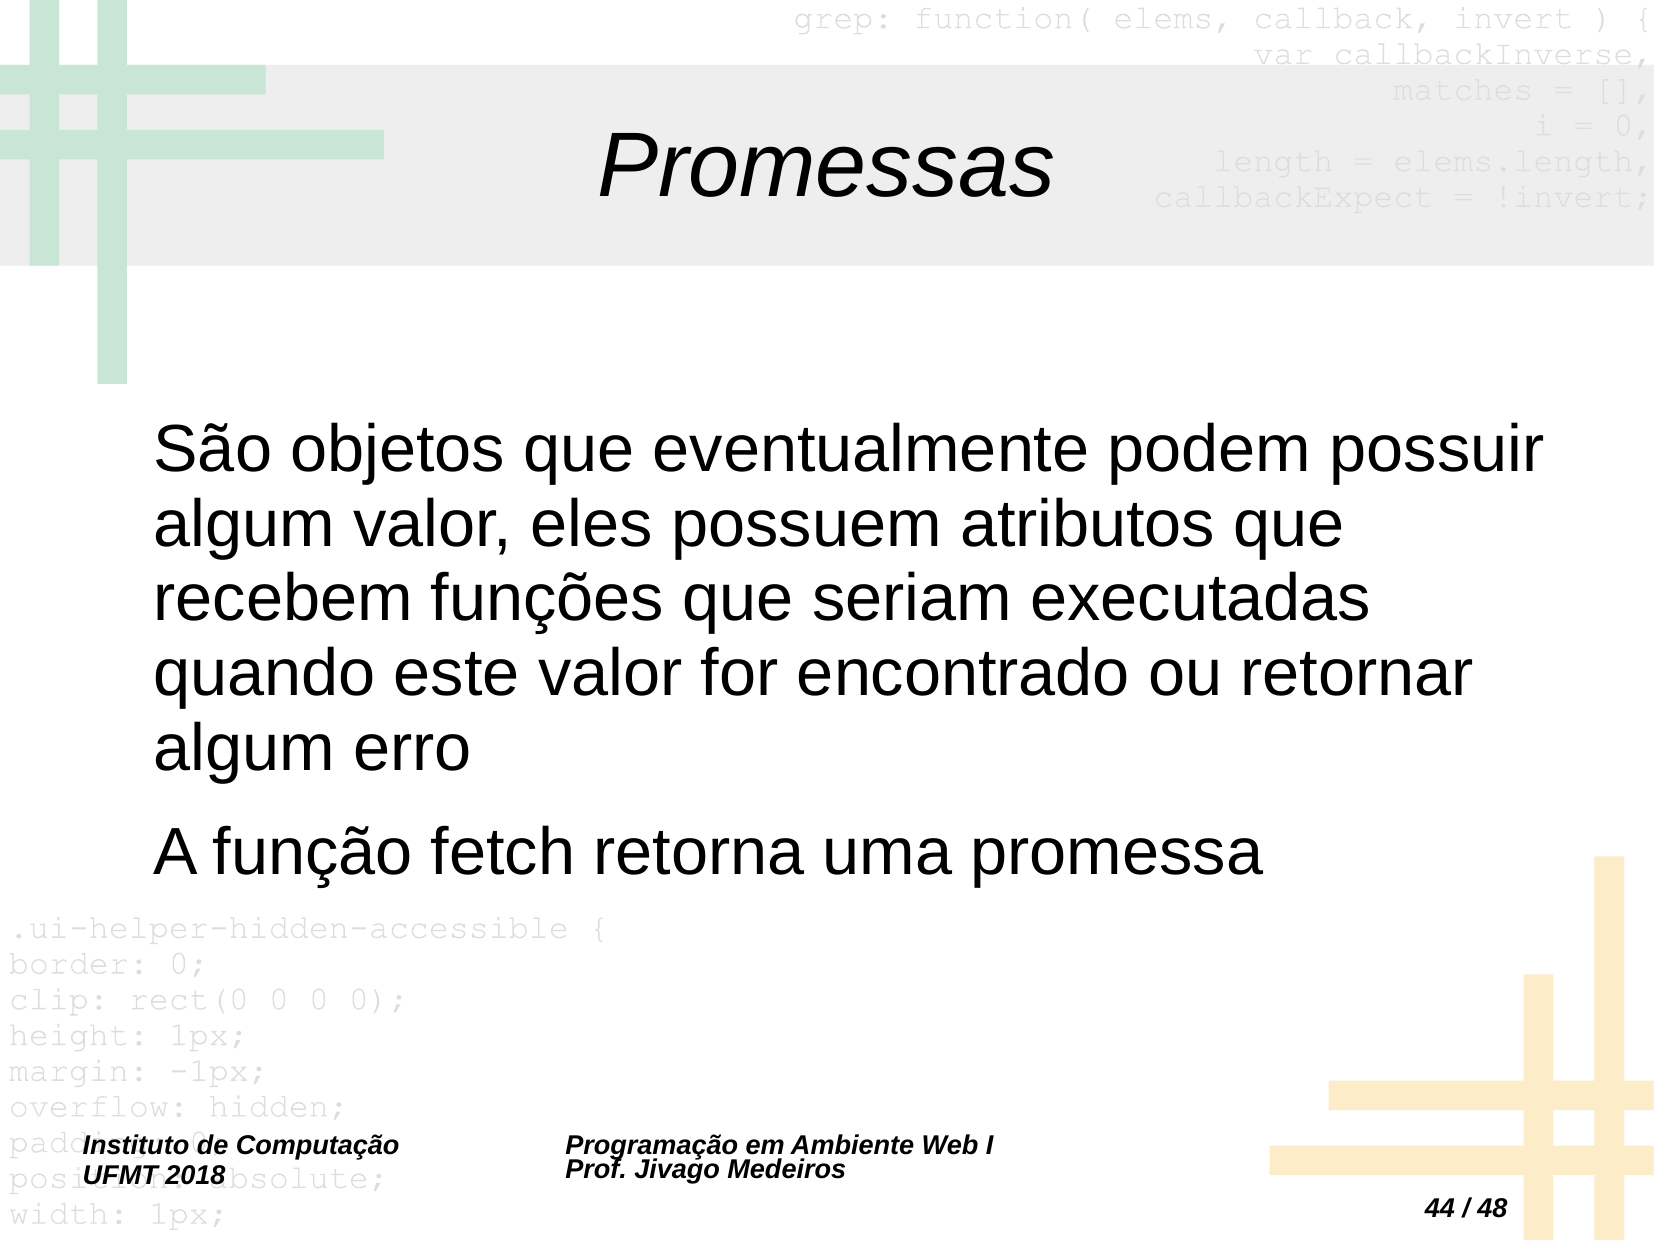

# Promessas
São objetos que eventualmente podem possuir algum valor, eles possuem atributos que recebem funções que seriam executadas quando este valor for encontrado ou retornar algum erro
A função fetch retorna uma promessa
Programação em Ambiente Web I Prof. Jivago Medeiros
44